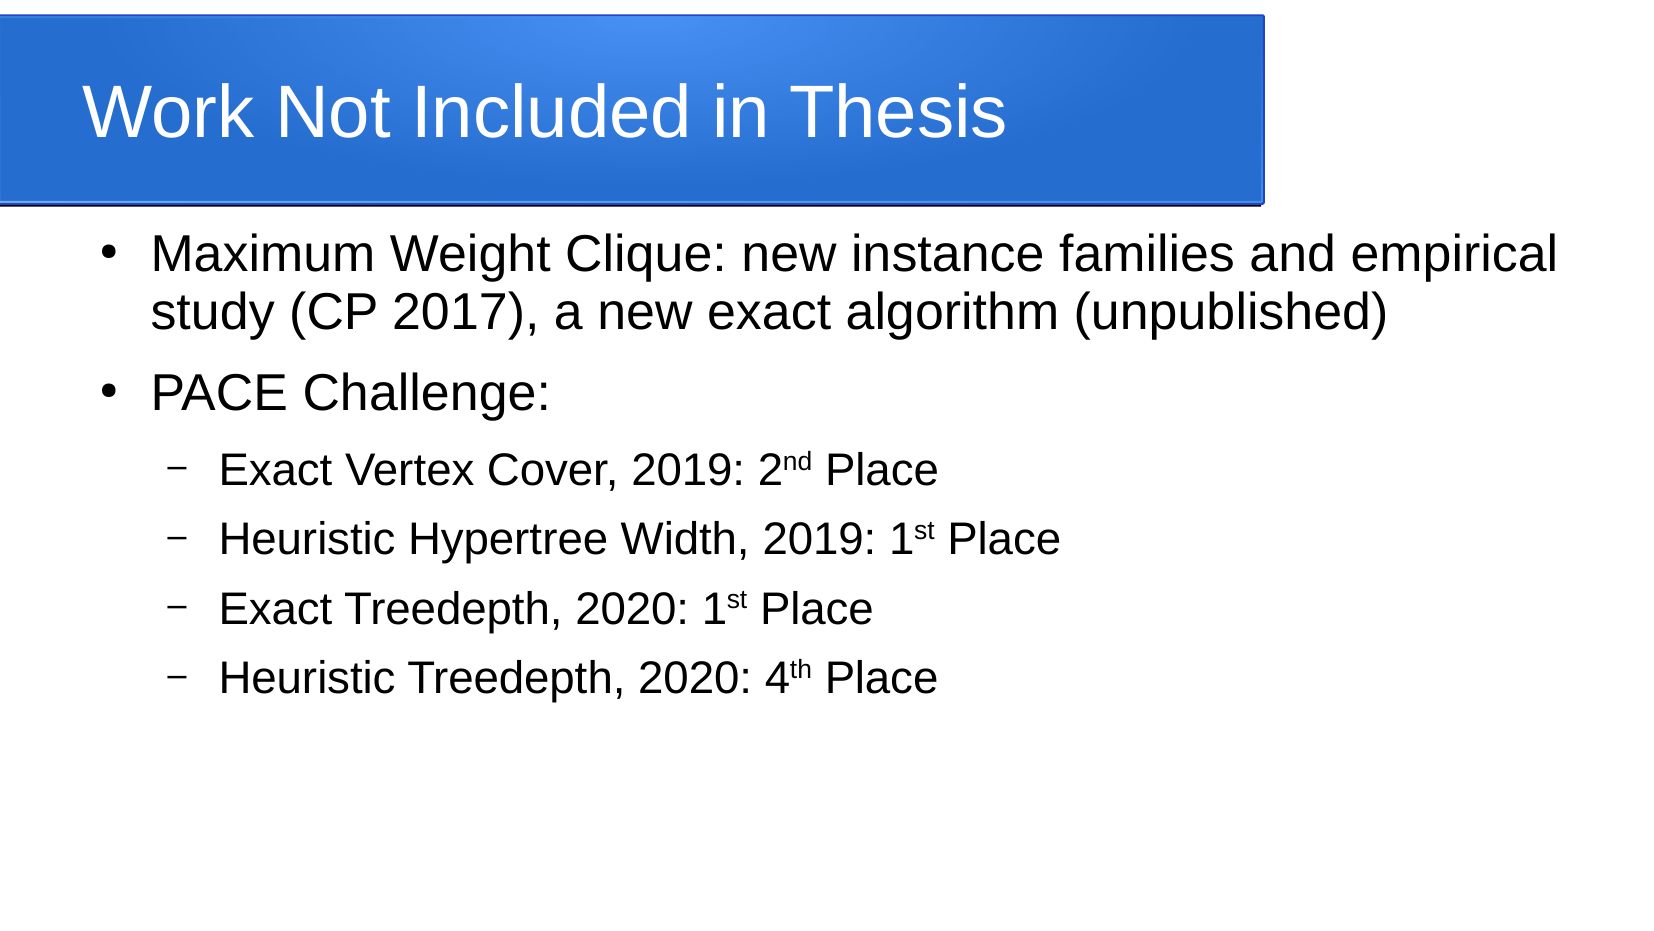

# Work Not Included in Thesis
Maximum Weight Clique: new instance families and empirical study (CP 2017), a new exact algorithm (unpublished)
PACE Challenge:
Exact Vertex Cover, 2019: 2nd Place
Heuristic Hypertree Width, 2019: 1st Place
Exact Treedepth, 2020: 1st Place
Heuristic Treedepth, 2020: 4th Place